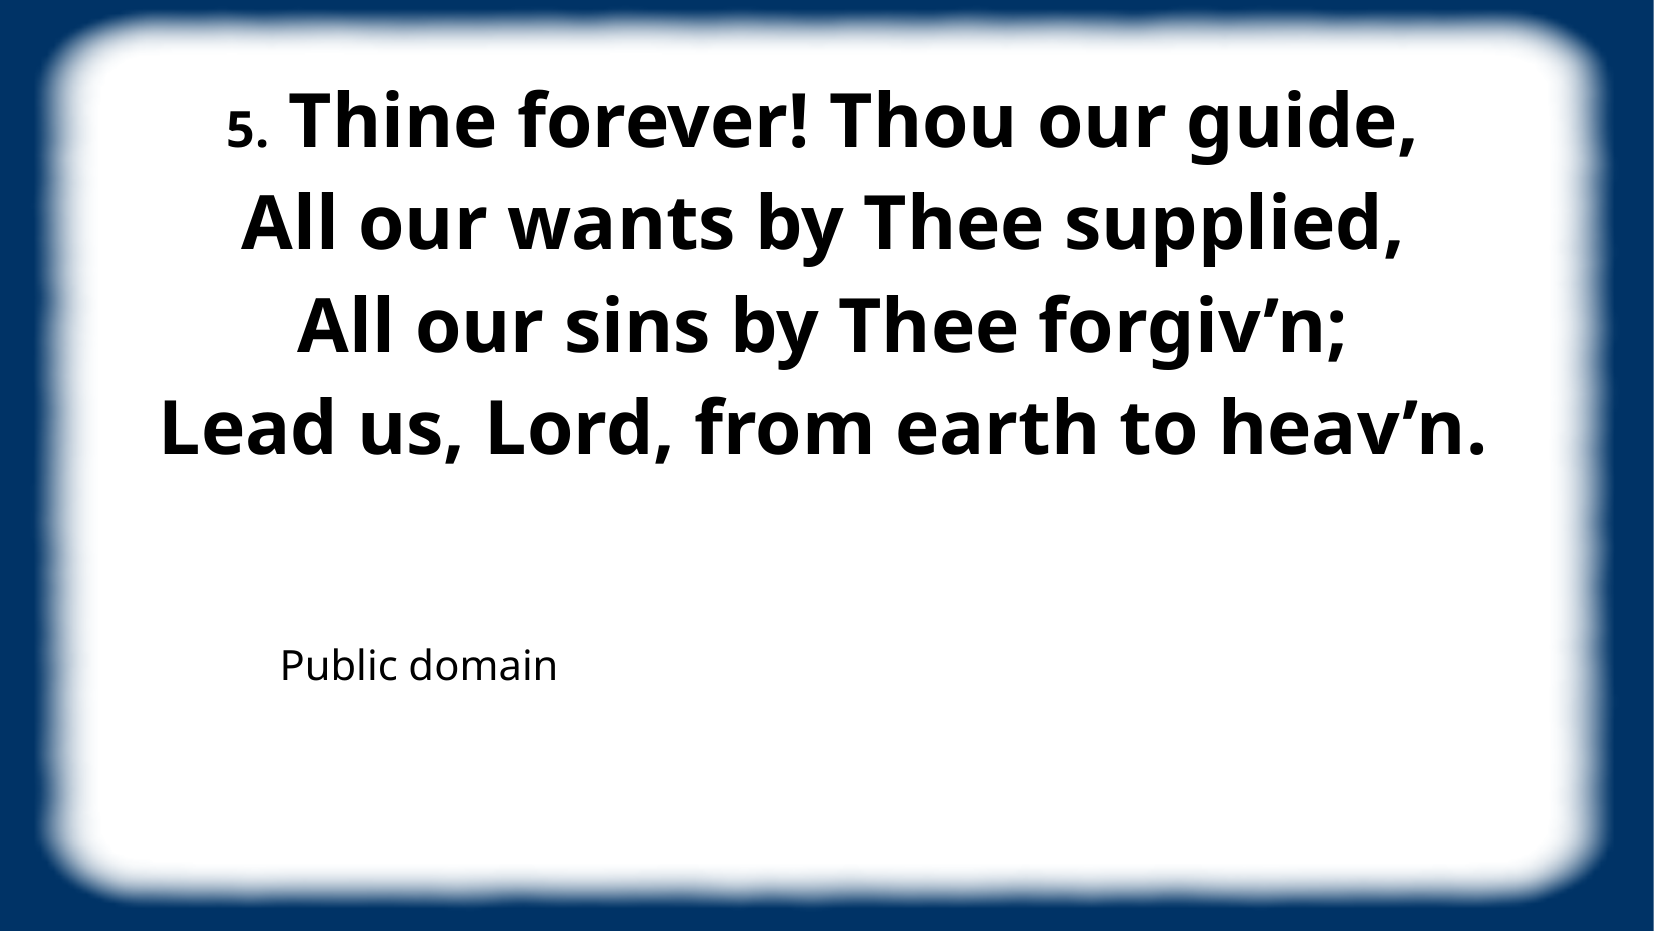

5. Thine forever! Thou our guide,
All our wants by Thee supplied,
All our sins by Thee forgiv’n;
Lead us, Lord, from earth to heav’n.
 Public domain